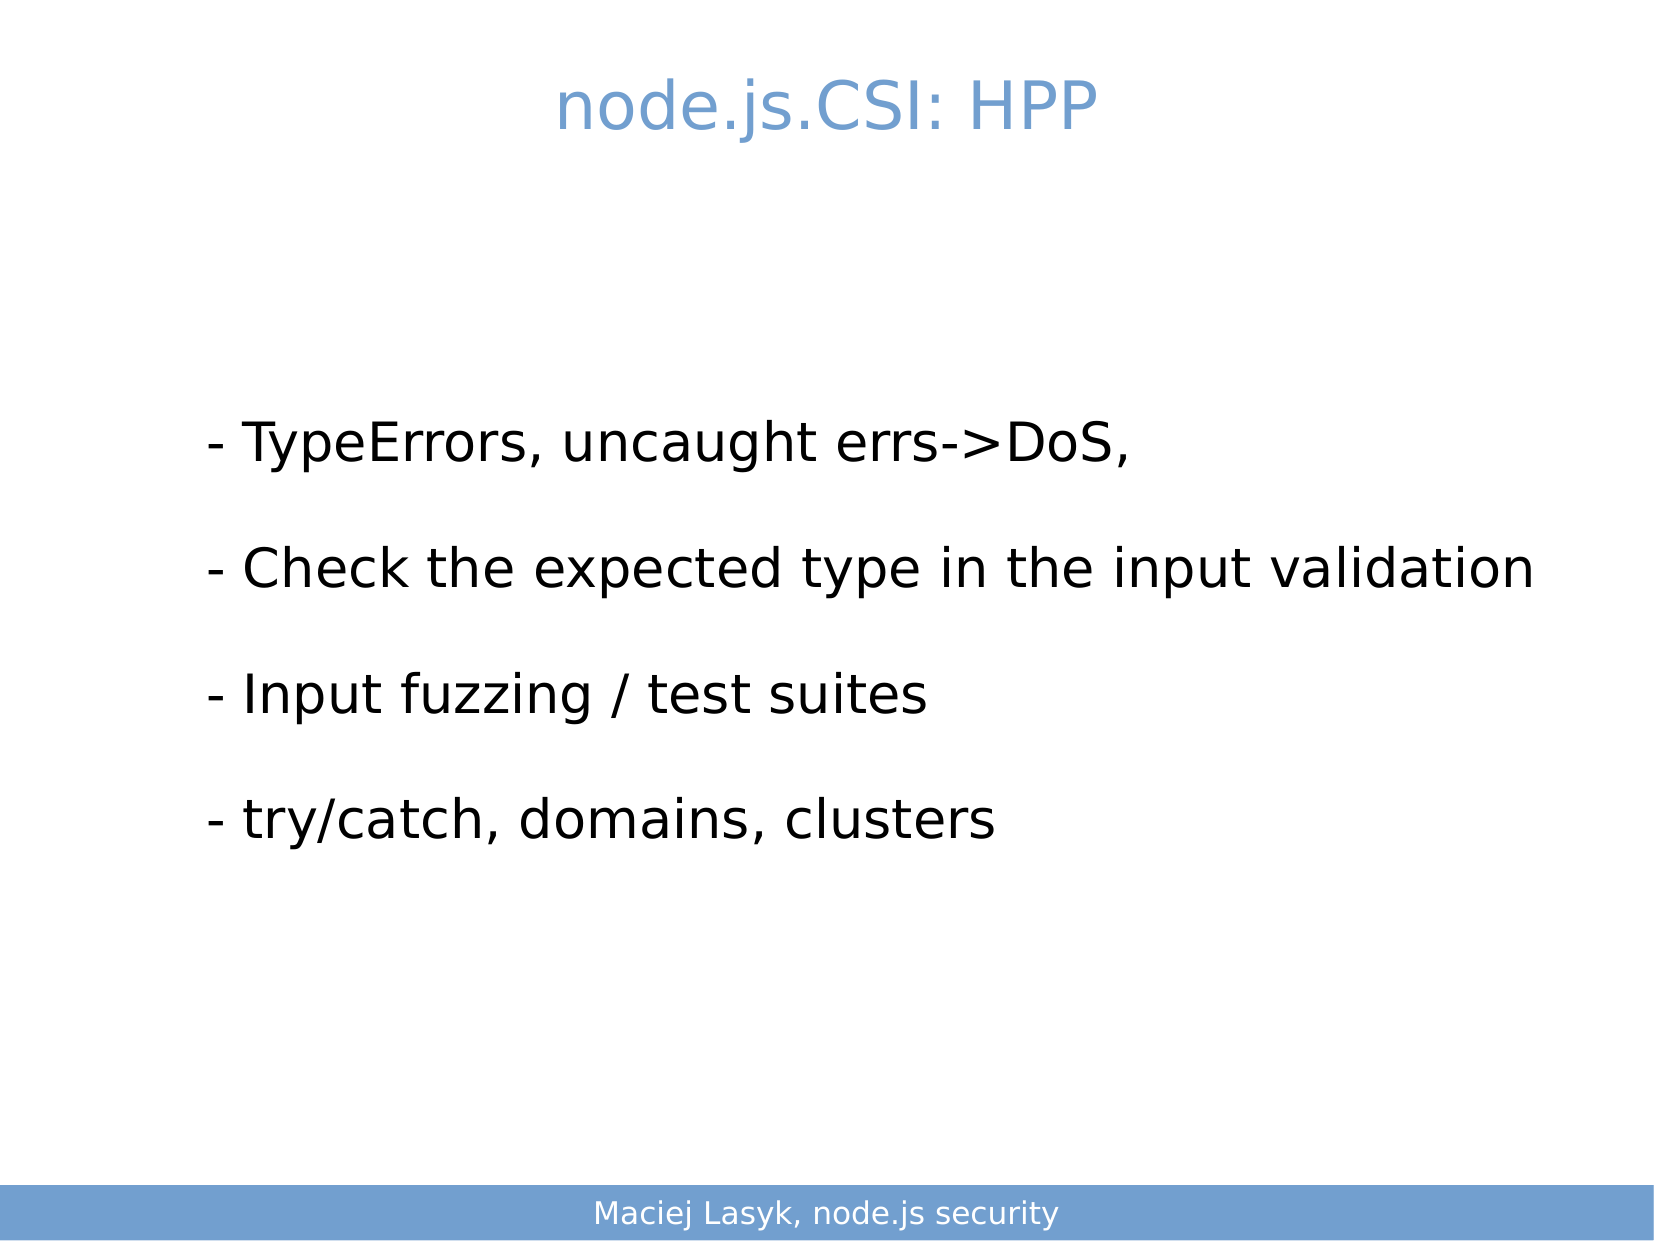

node.js.CSI: HPP
- TypeErrors, uncaught errs->DoS,
- Check the expected type in the input validation
- Input fuzzing / test suites
- try/catch, domains, clusters
 3/25
 1/25
Maciej Lasyk, Ganglia & Nagios
Maciej Lasyk, node.js security
Maciej Lasyk, node.js security